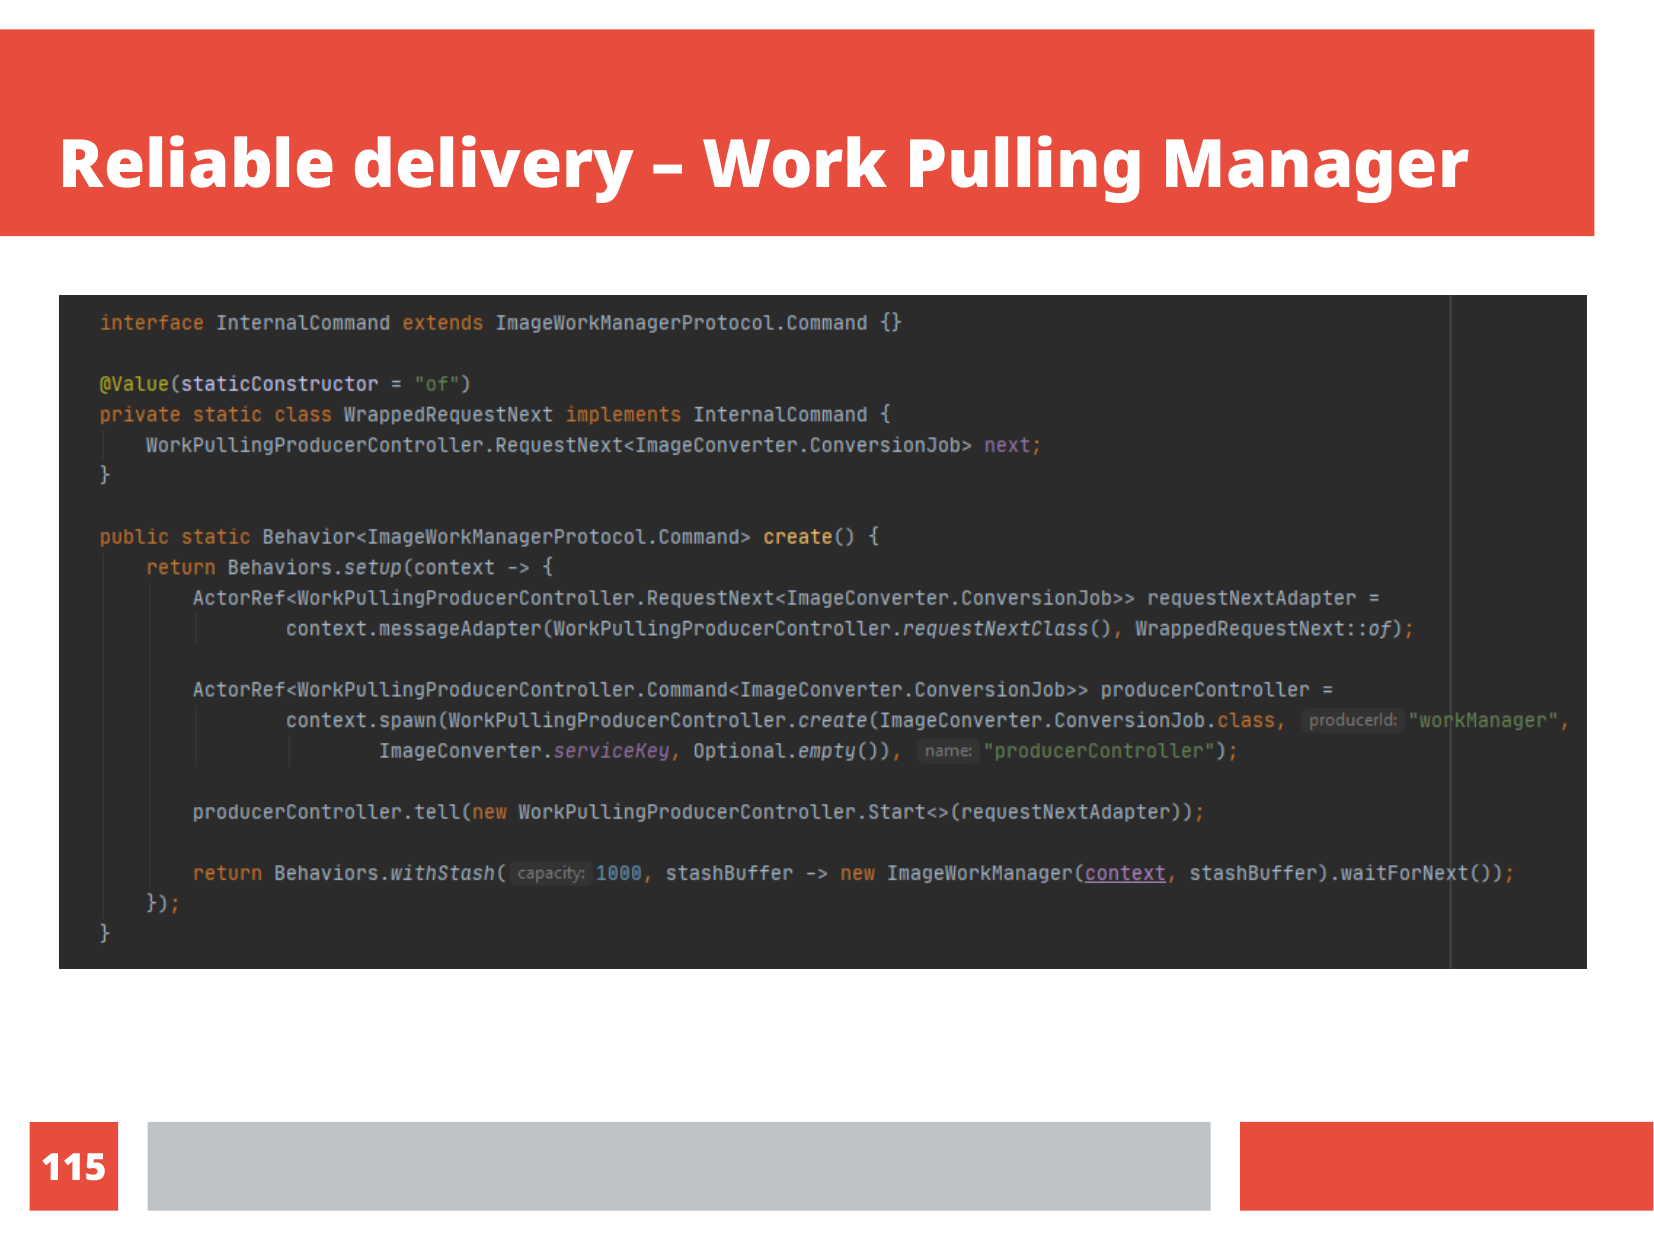

# Reliable delivery – Work Pulling Manager
115